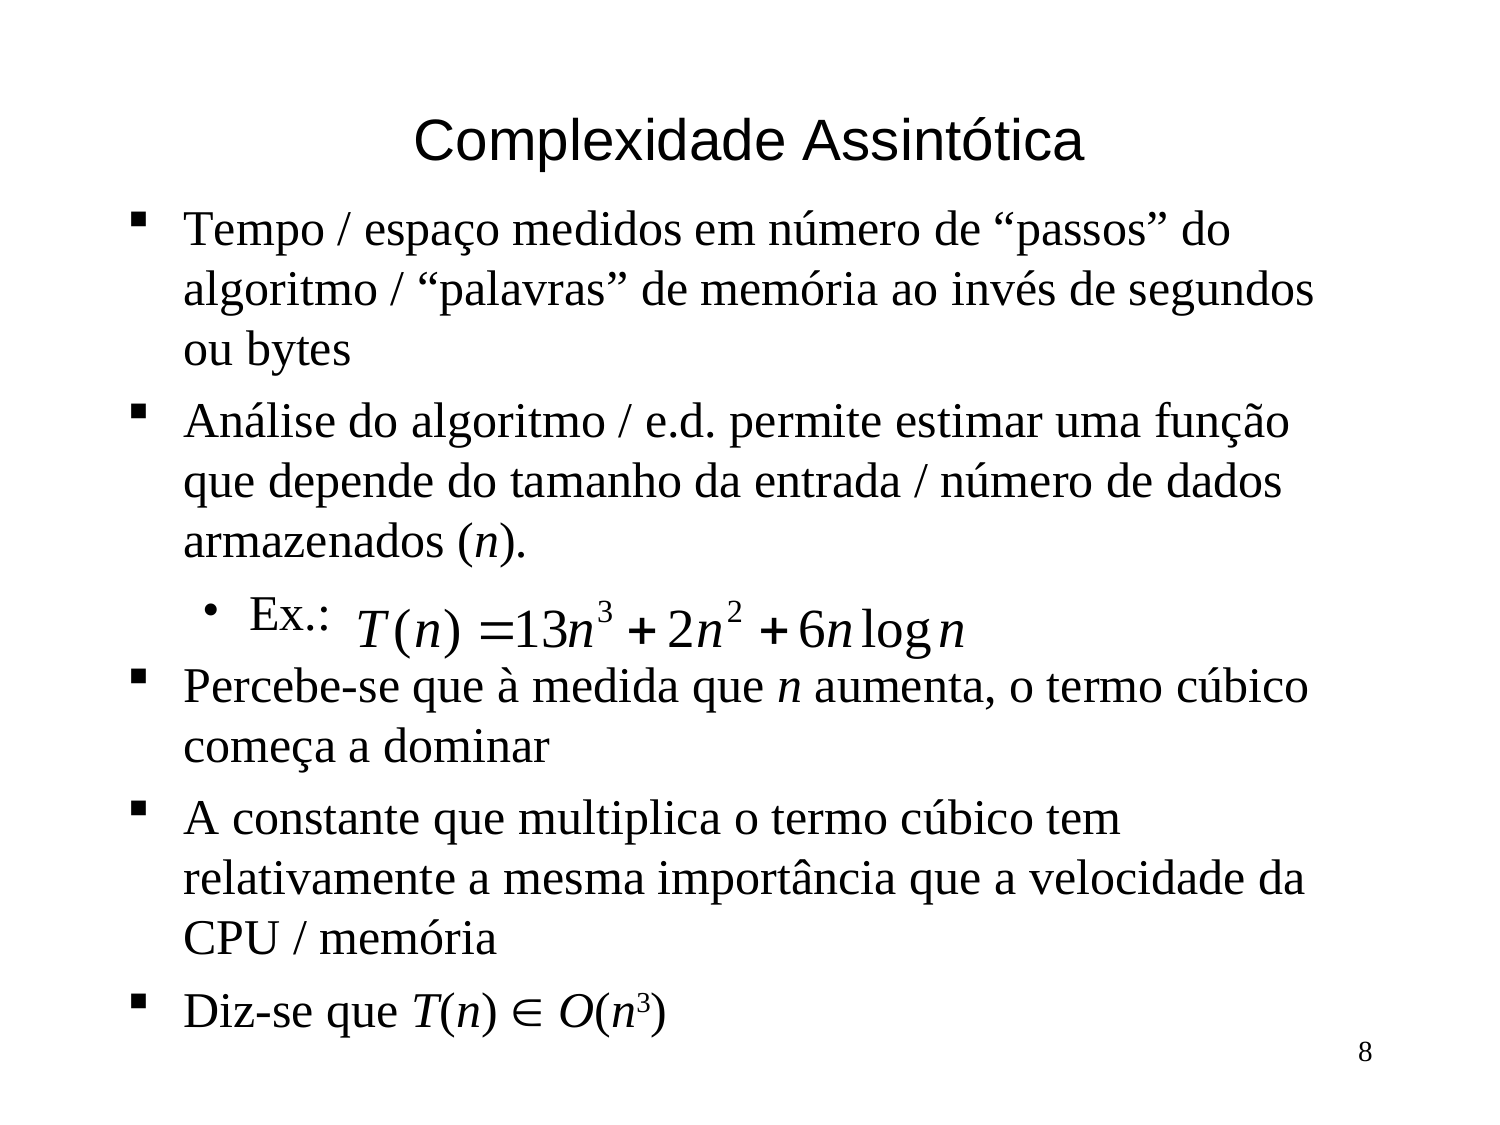

# Complexidade Assintótica
Tempo / espaço medidos em número de “passos” do algoritmo / “palavras” de memória ao invés de segundos ou bytes
Análise do algoritmo / e.d. permite estimar uma função que depende do tamanho da entrada / número de dados armazenados (n).
Ex.:
Percebe-se que à medida que n aumenta, o termo cúbico começa a dominar
A constante que multiplica o termo cúbico tem relativamente a mesma importância que a velocidade da CPU / memória
Diz-se que T(n)  O(n3)
8